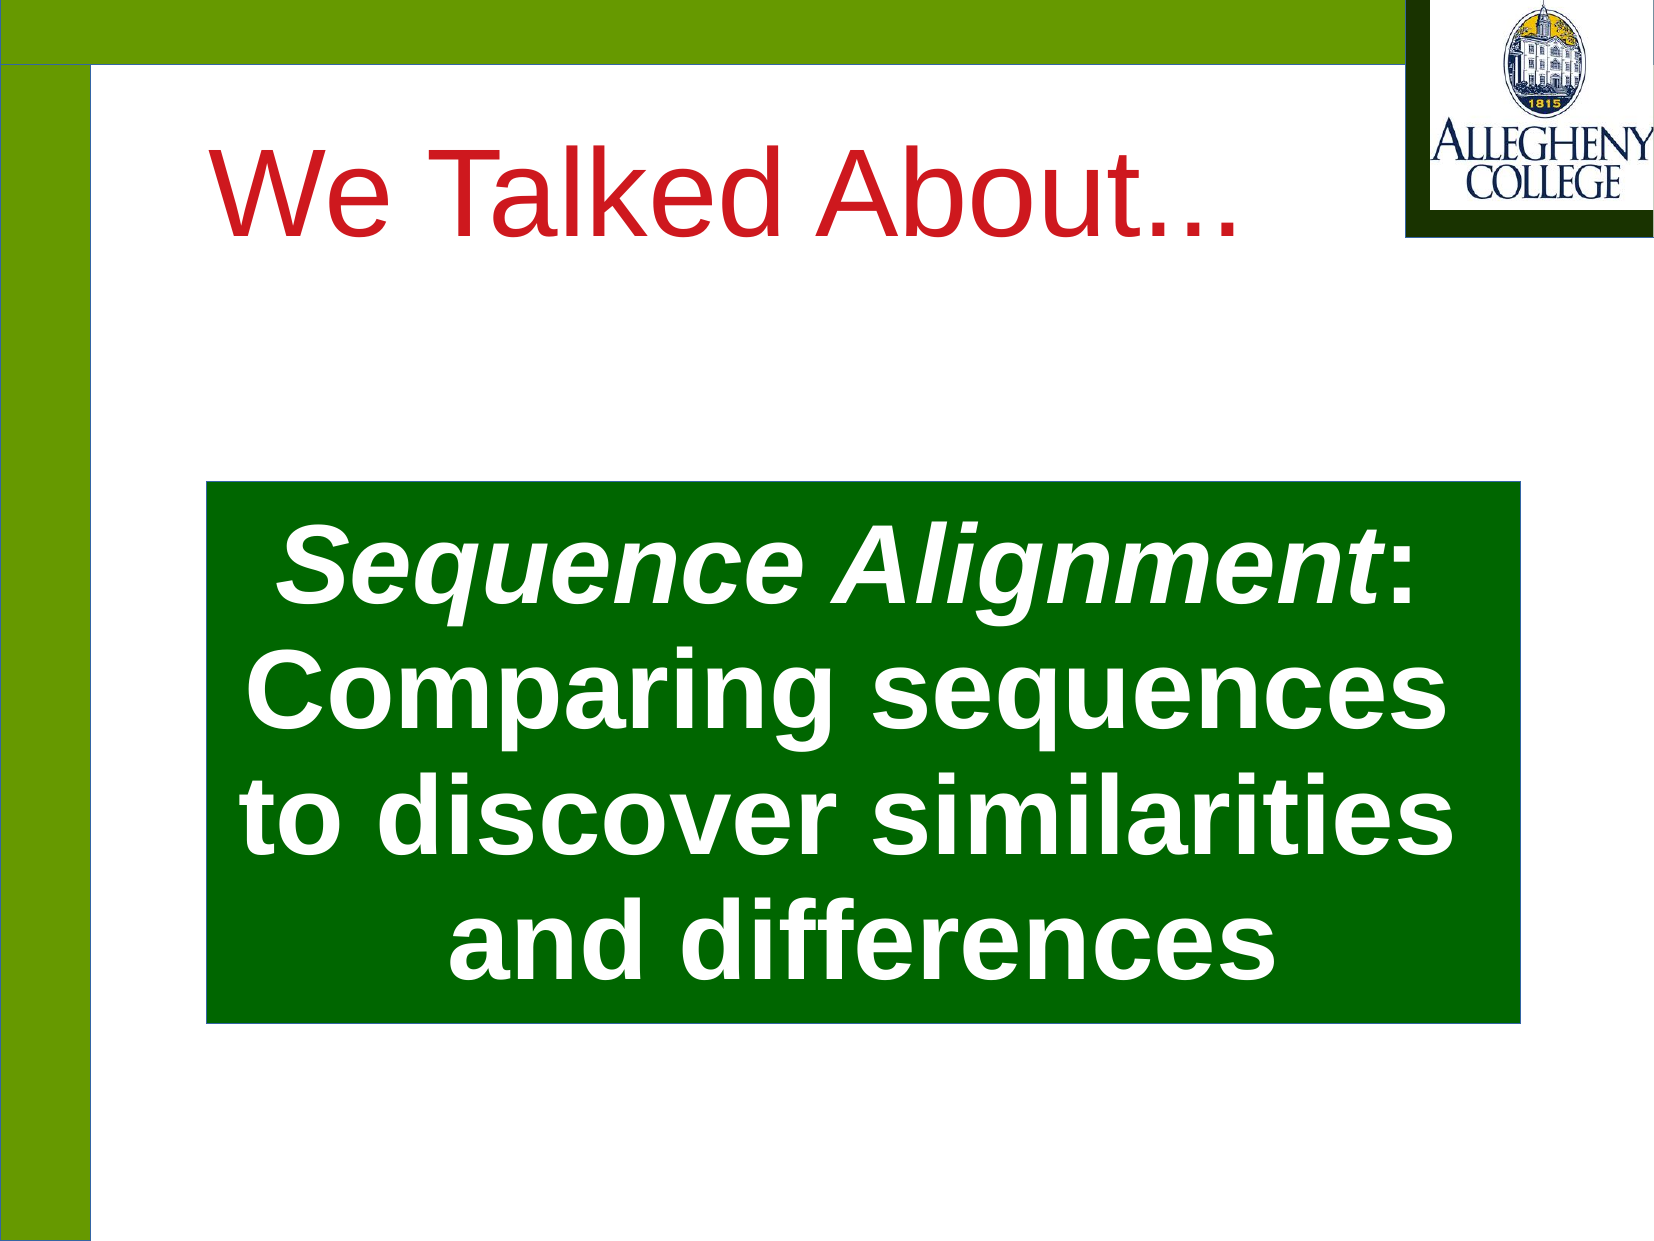

We Talked About...
Sequence Alignment:
Comparing sequences
to discover similarities
and differences